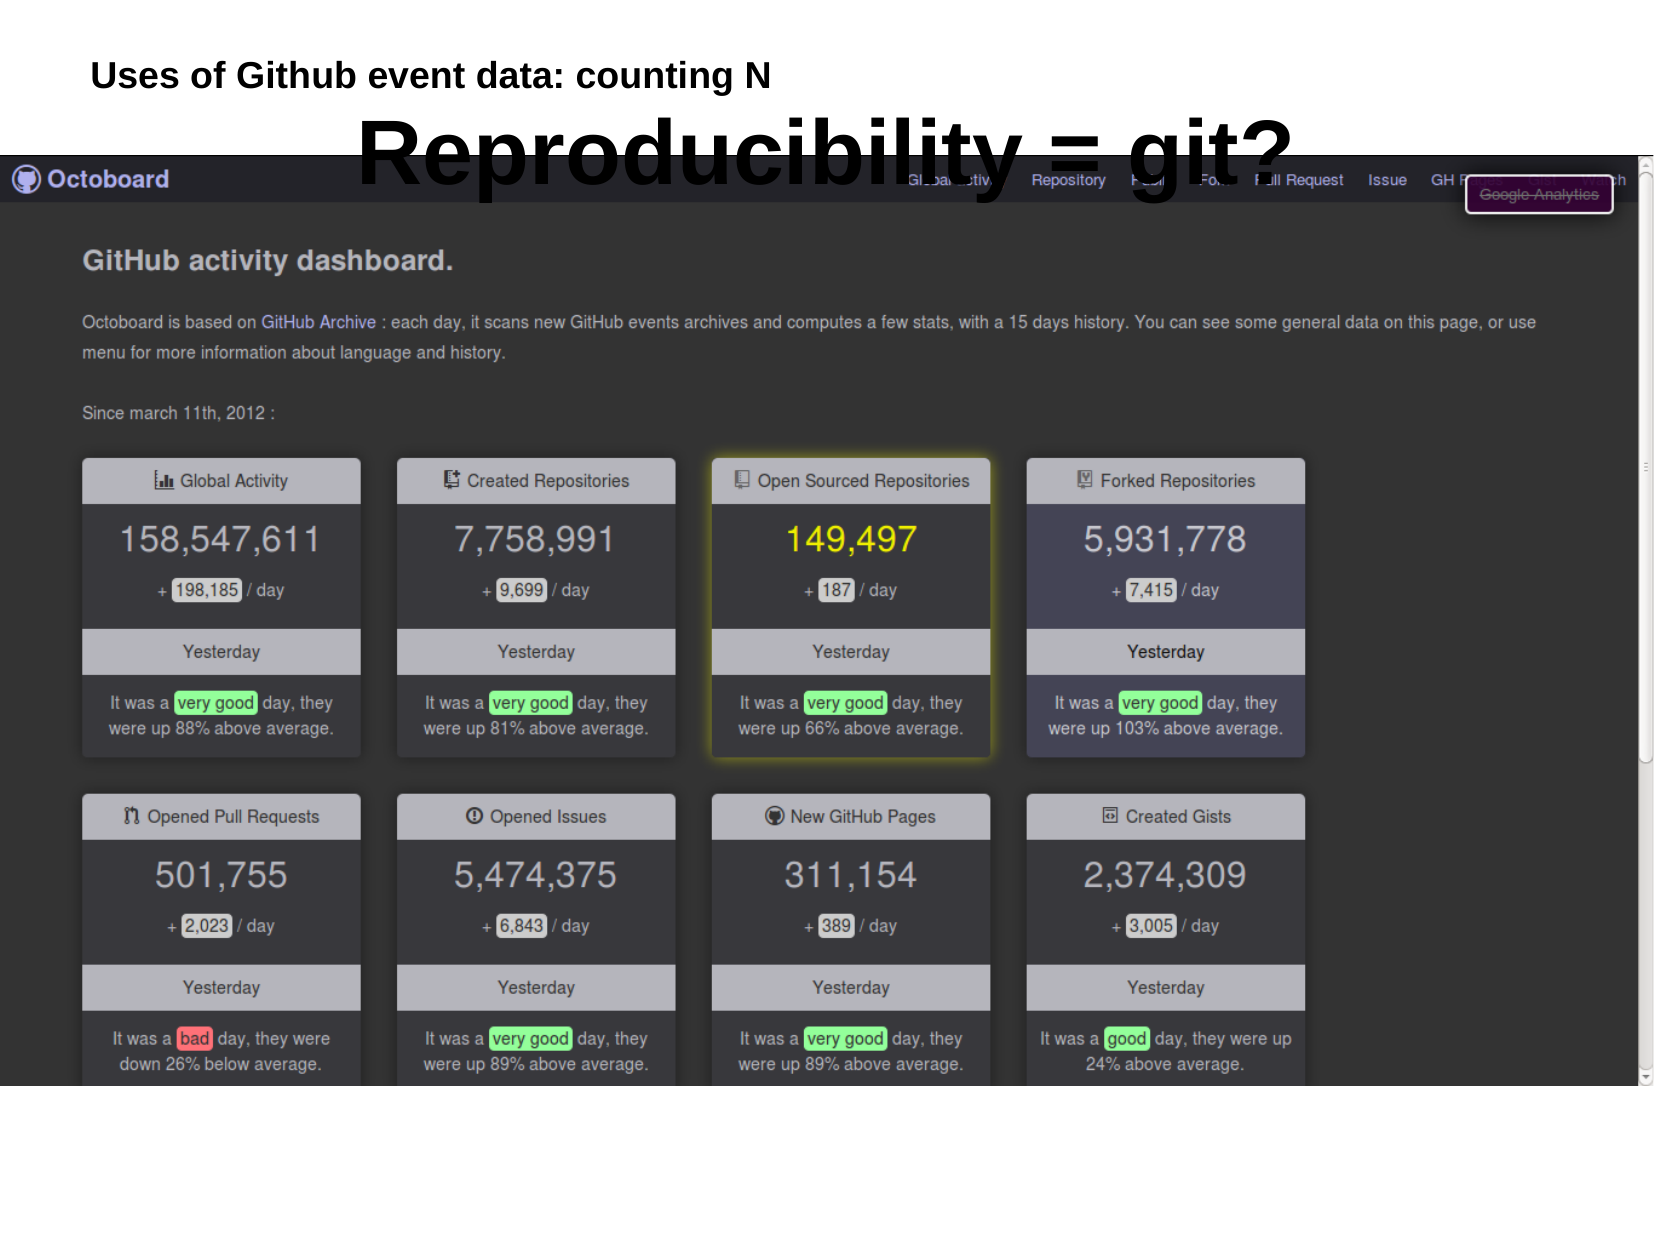

Uses of Github event data: counting N
# Reproducibility = git?